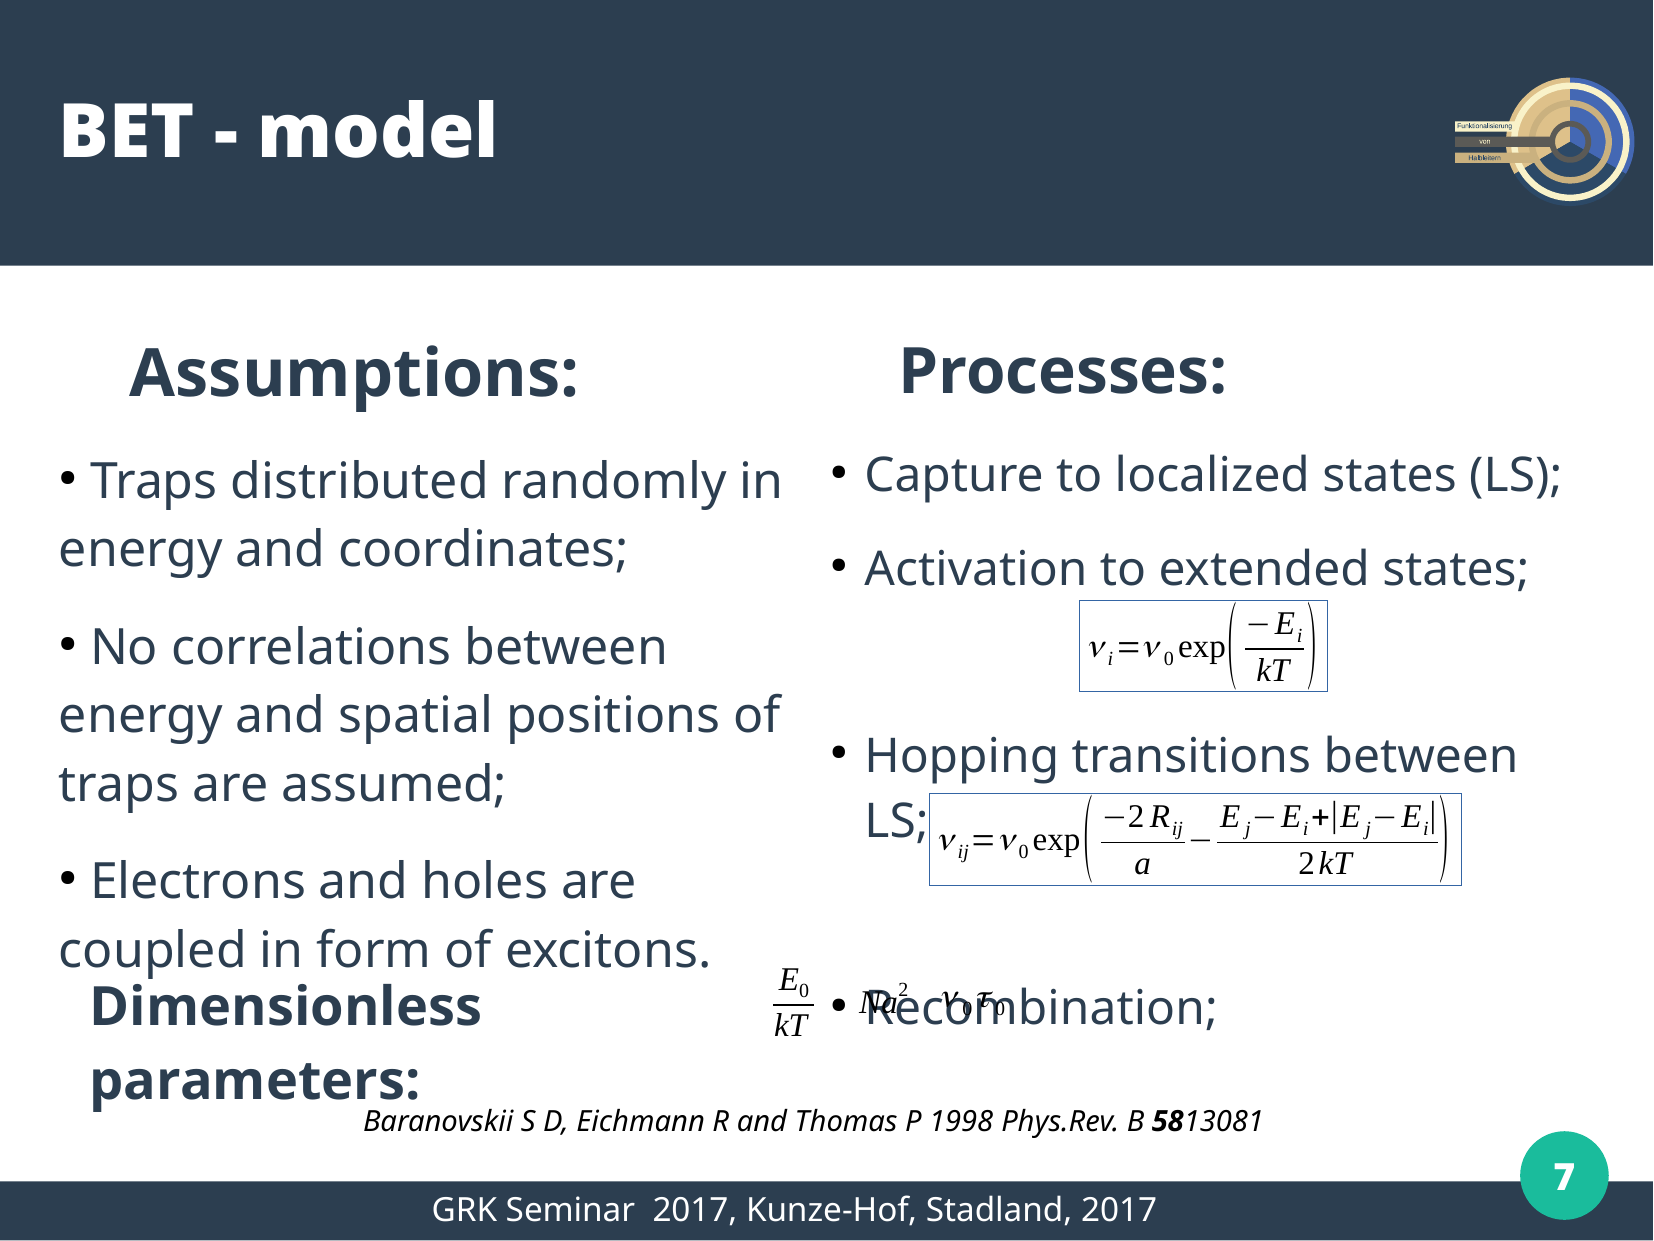

# BET - model
Assumptions:
 Traps distributed randomly in energy and coordinates;
 No correlations between energy and spatial positions of traps are assumed;
 Electrons and holes are coupled in form of excitons.
Processes:
Capture to localized states (LS);
Activation to extended states;
Hopping transitions between LS;
Recombination;
Dimensionless parameters:
 Baranovskii S D, Eichmann R and Thomas P 1998 Phys.Rev. B 5813081
7
GRK Seminar 2017, Kunze-Hof, Stadland, 2017